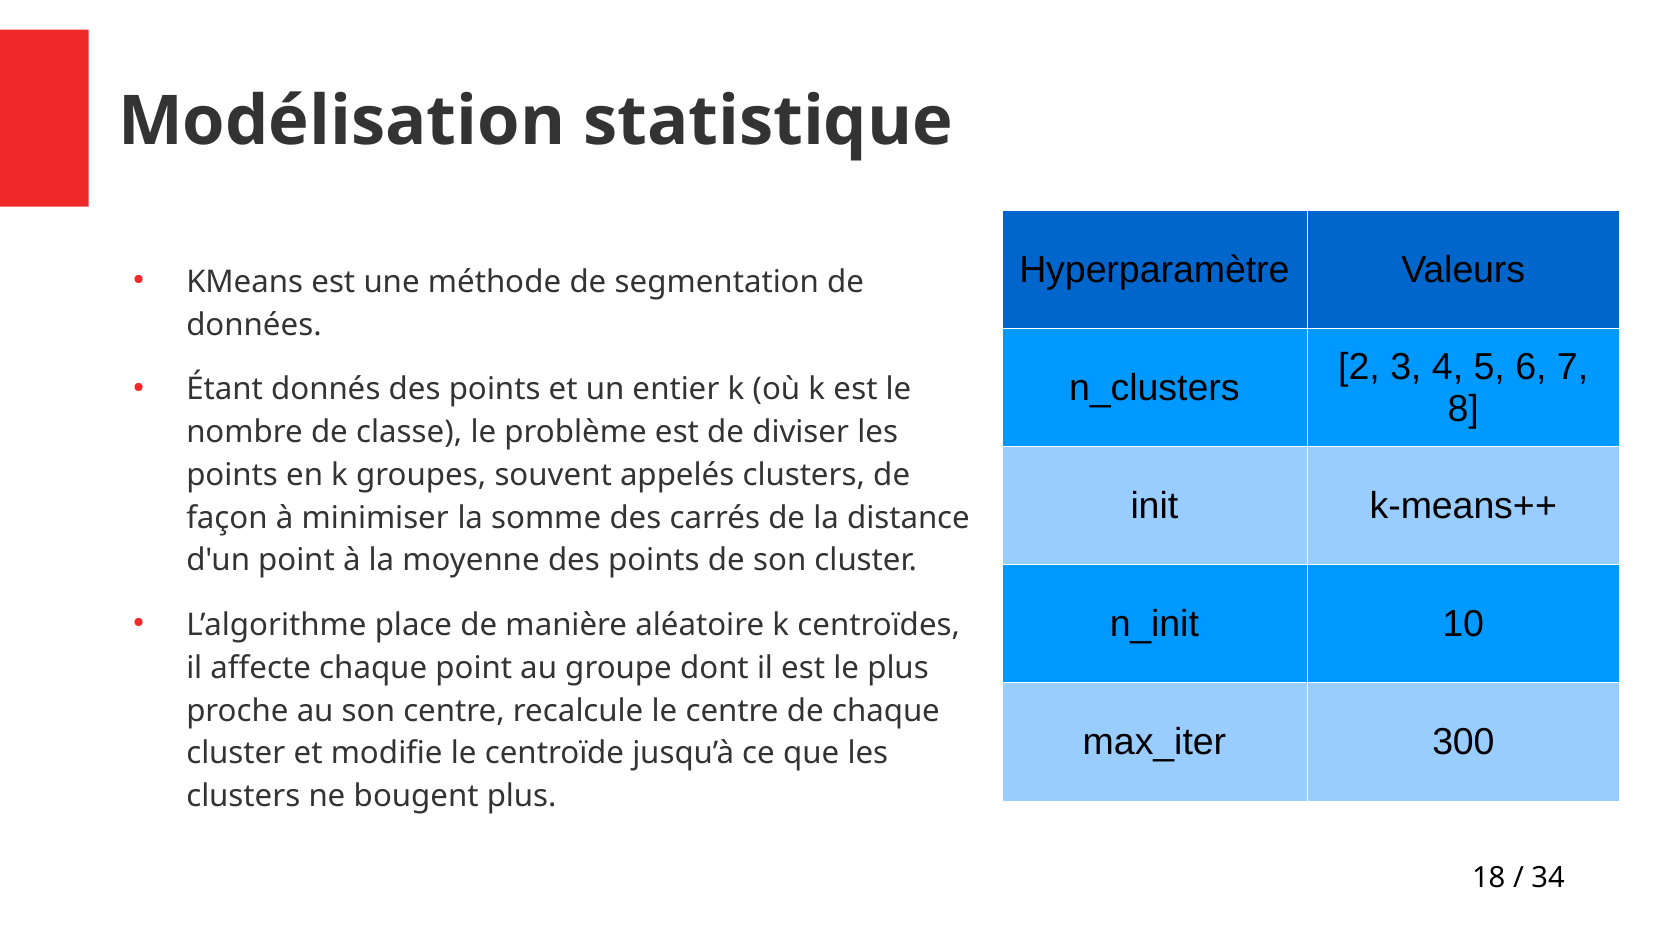

# Modélisation statistique
KMeans est une méthode de segmentation de données.
Étant donnés des points et un entier k (où k est le nombre de classe), le problème est de diviser les points en k groupes, souvent appelés clusters, de façon à minimiser la somme des carrés de la distance d'un point à la moyenne des points de son cluster.
L’algorithme place de manière aléatoire k centroïdes, il affecte chaque point au groupe dont il est le plus proche au son centre, recalcule le centre de chaque cluster et modifie le centroïde jusqu’à ce que les clusters ne bougent plus.
| Hyperparamètre | Valeurs |
| --- | --- |
| n\_clusters | [2, 3, 4, 5, 6, 7, 8] |
| init | k-means++ |
| n\_init | 10 |
| max\_iter | 300 |
18